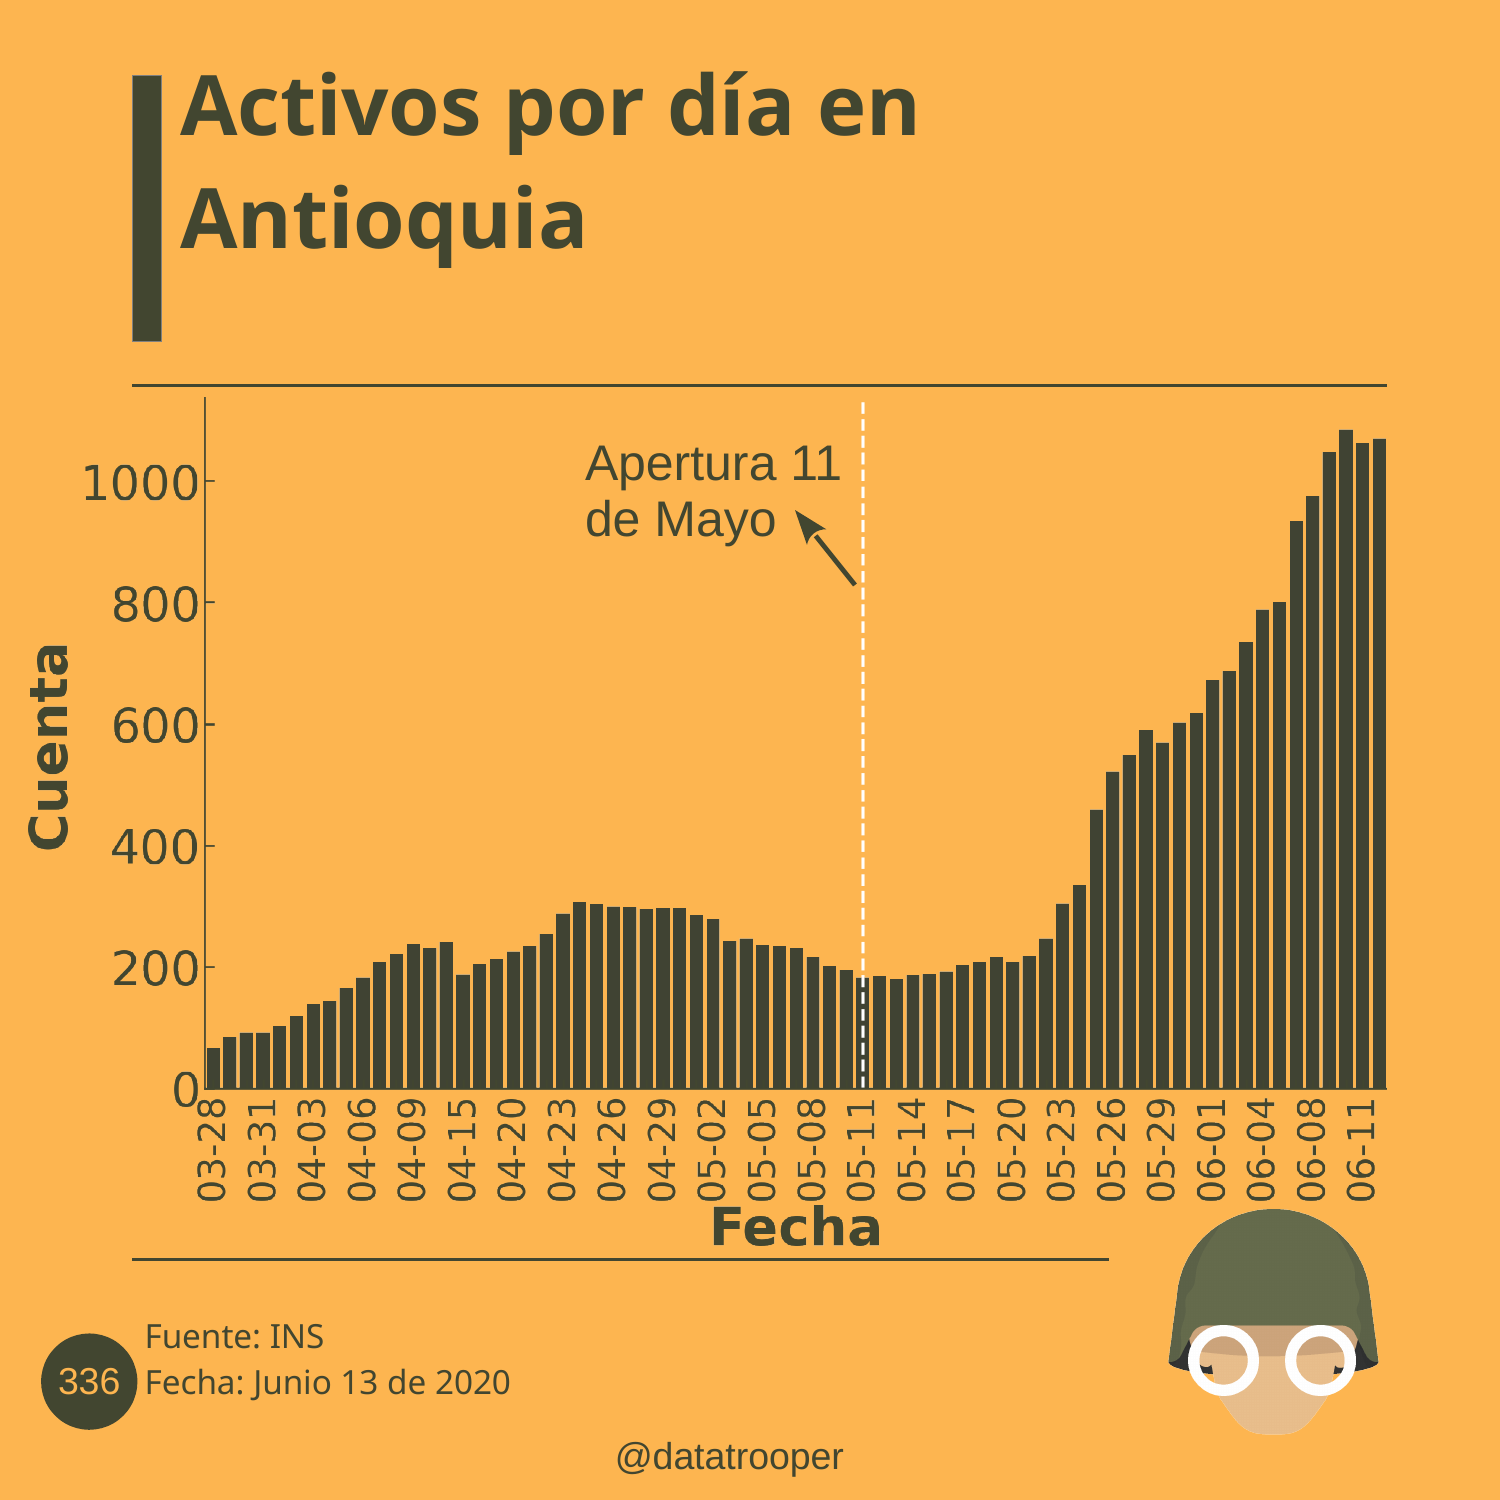

# Activos por día en Antioquia
Apertura 11 de Mayo